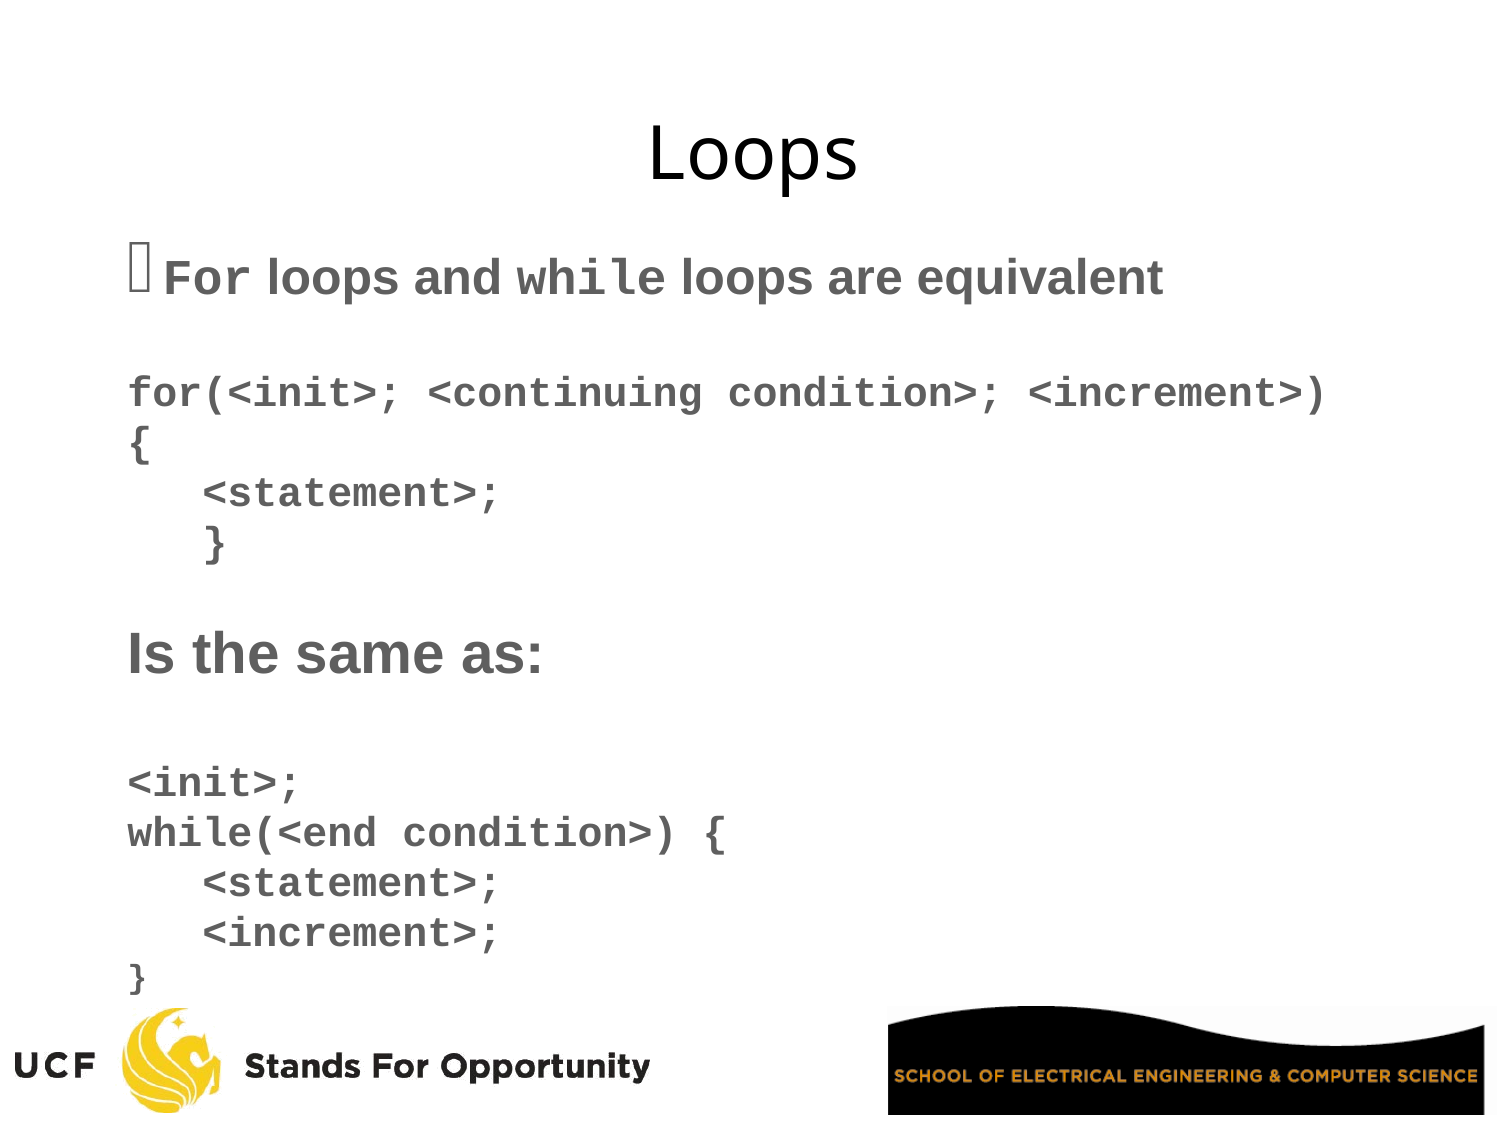

Loops
For loops and while loops are equivalent
for(<init>; <continuing condition>; <increment>) {
	<statement>;
	}
Is the same as:
<init>;
while(<end condition>) {
	<statement>;
	<increment>;
}